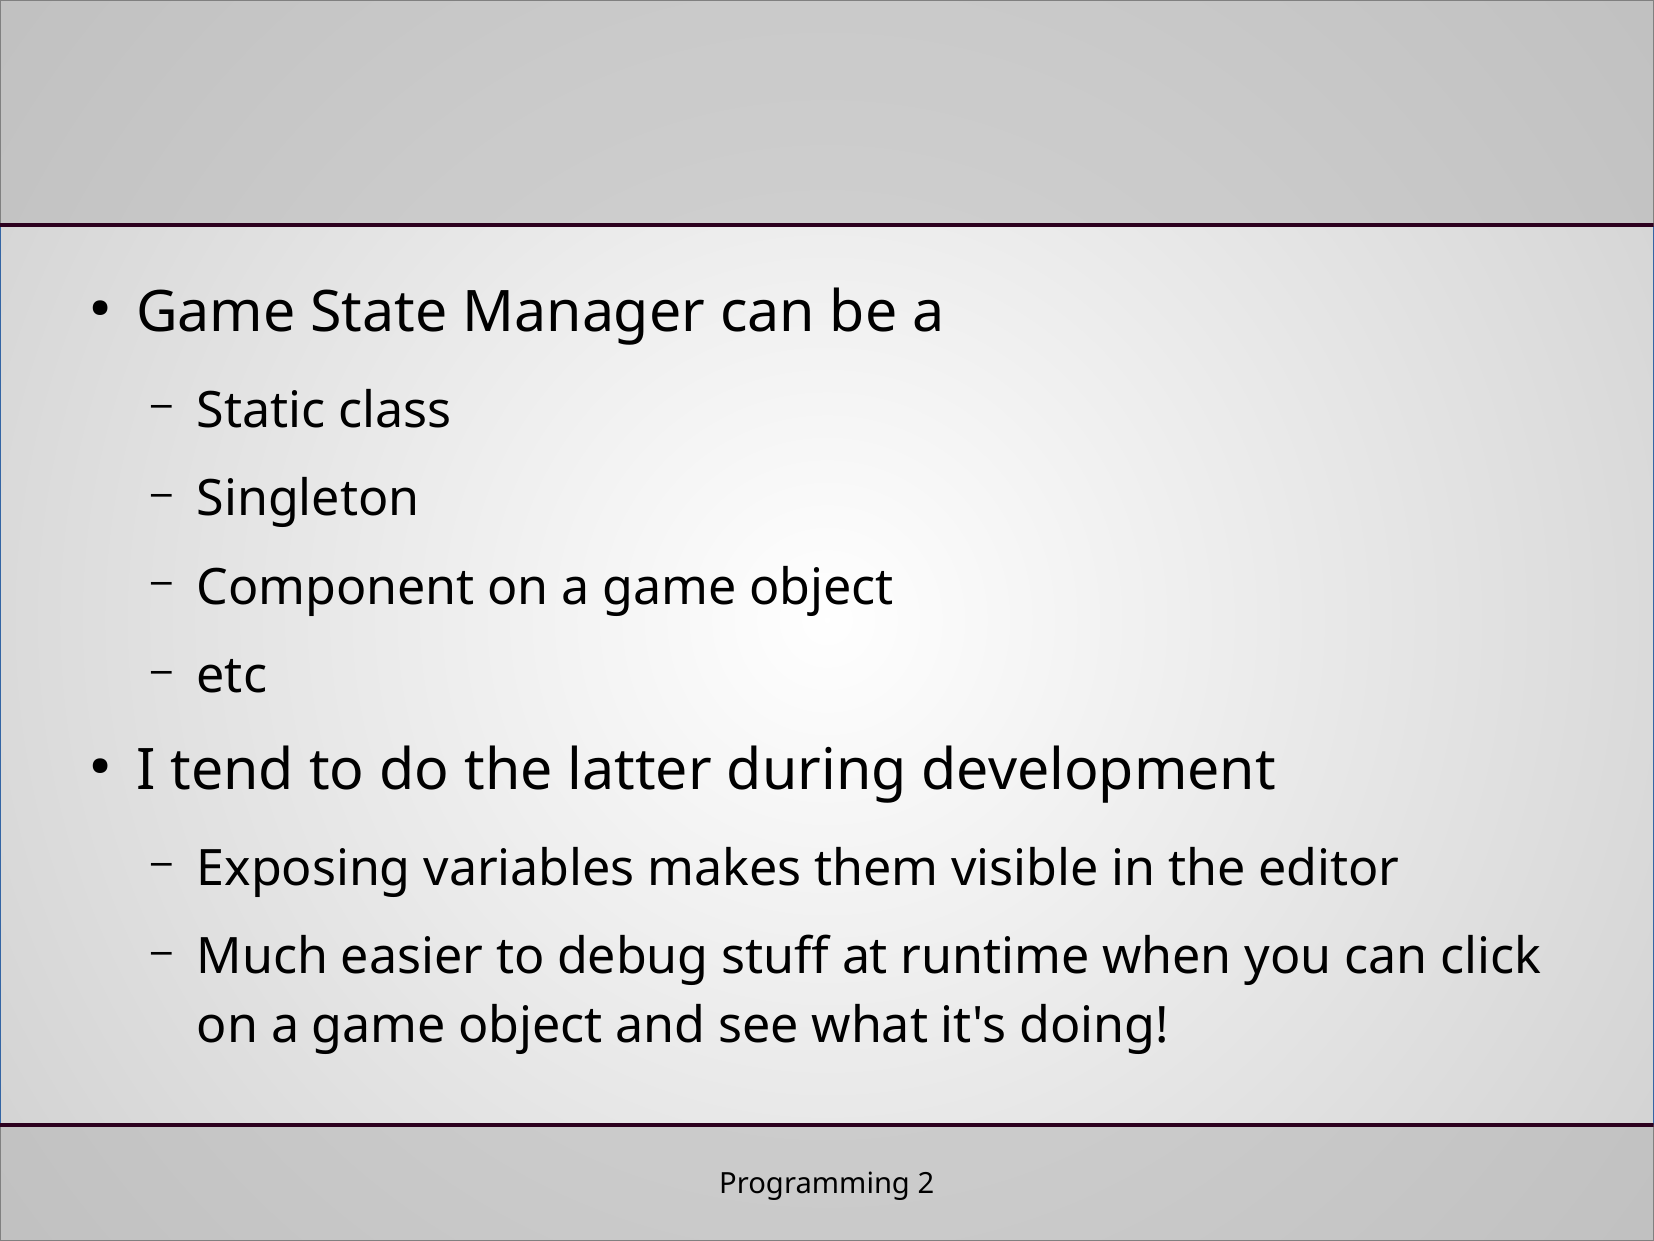

#
Game State Manager can be a
Static class
Singleton
Component on a game object
etc
I tend to do the latter during development
Exposing variables makes them visible in the editor
Much easier to debug stuff at runtime when you can click on a game object and see what it's doing!